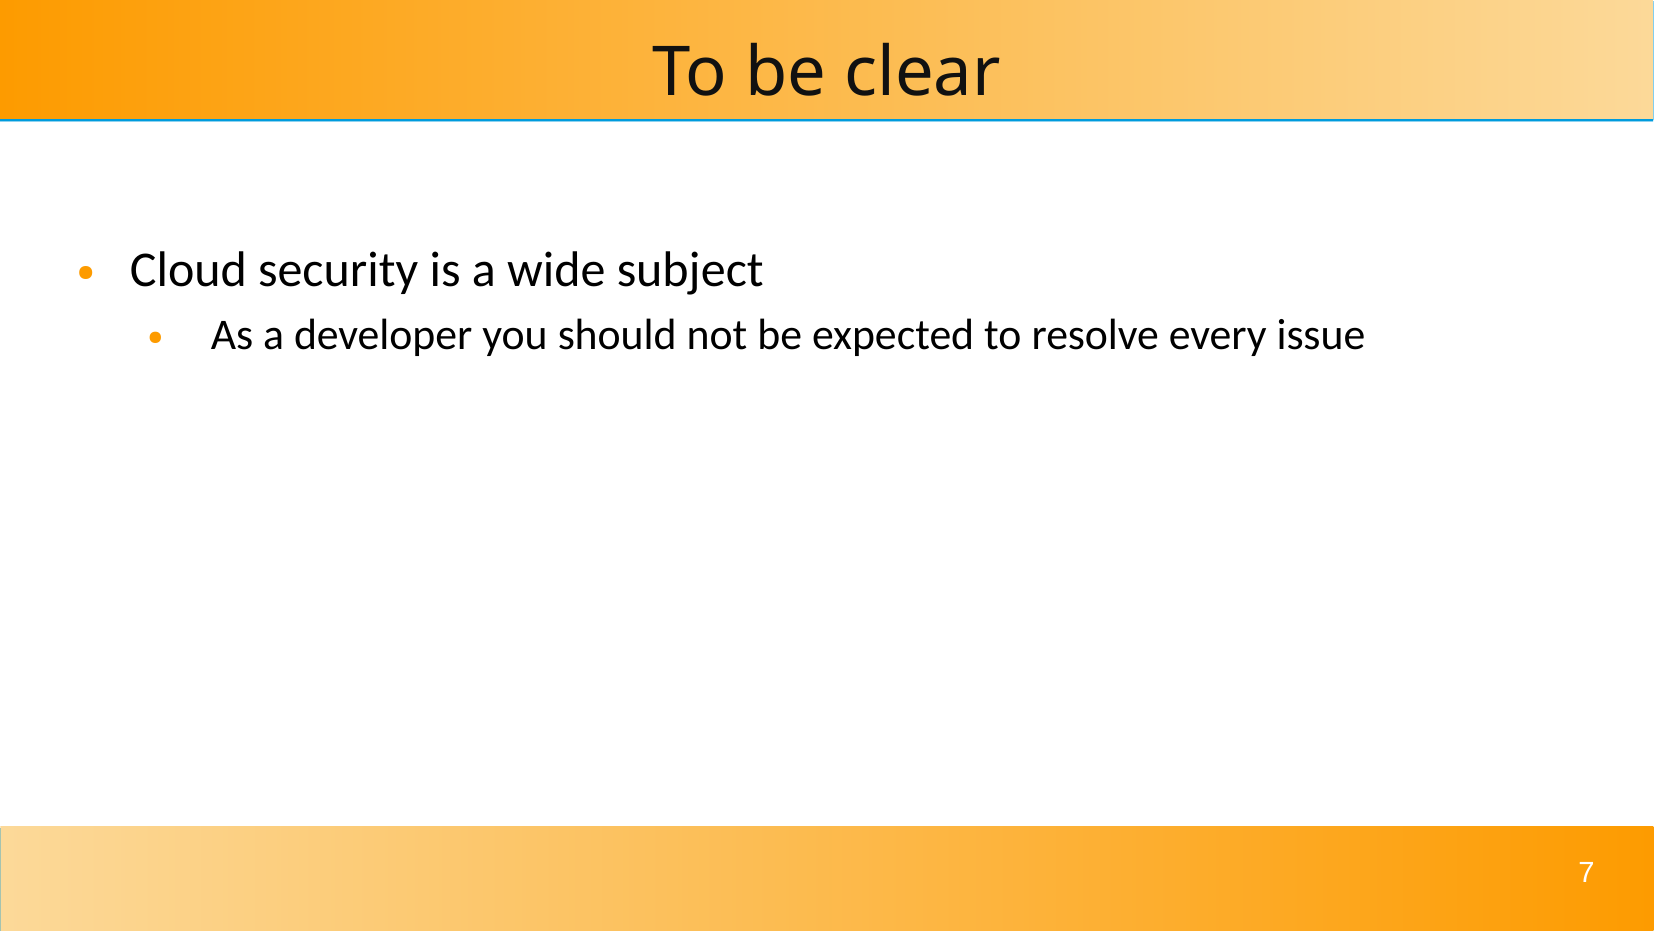

# To be clear
Cloud security is a wide subject
 As a developer you should not be expected to resolve every issue
7